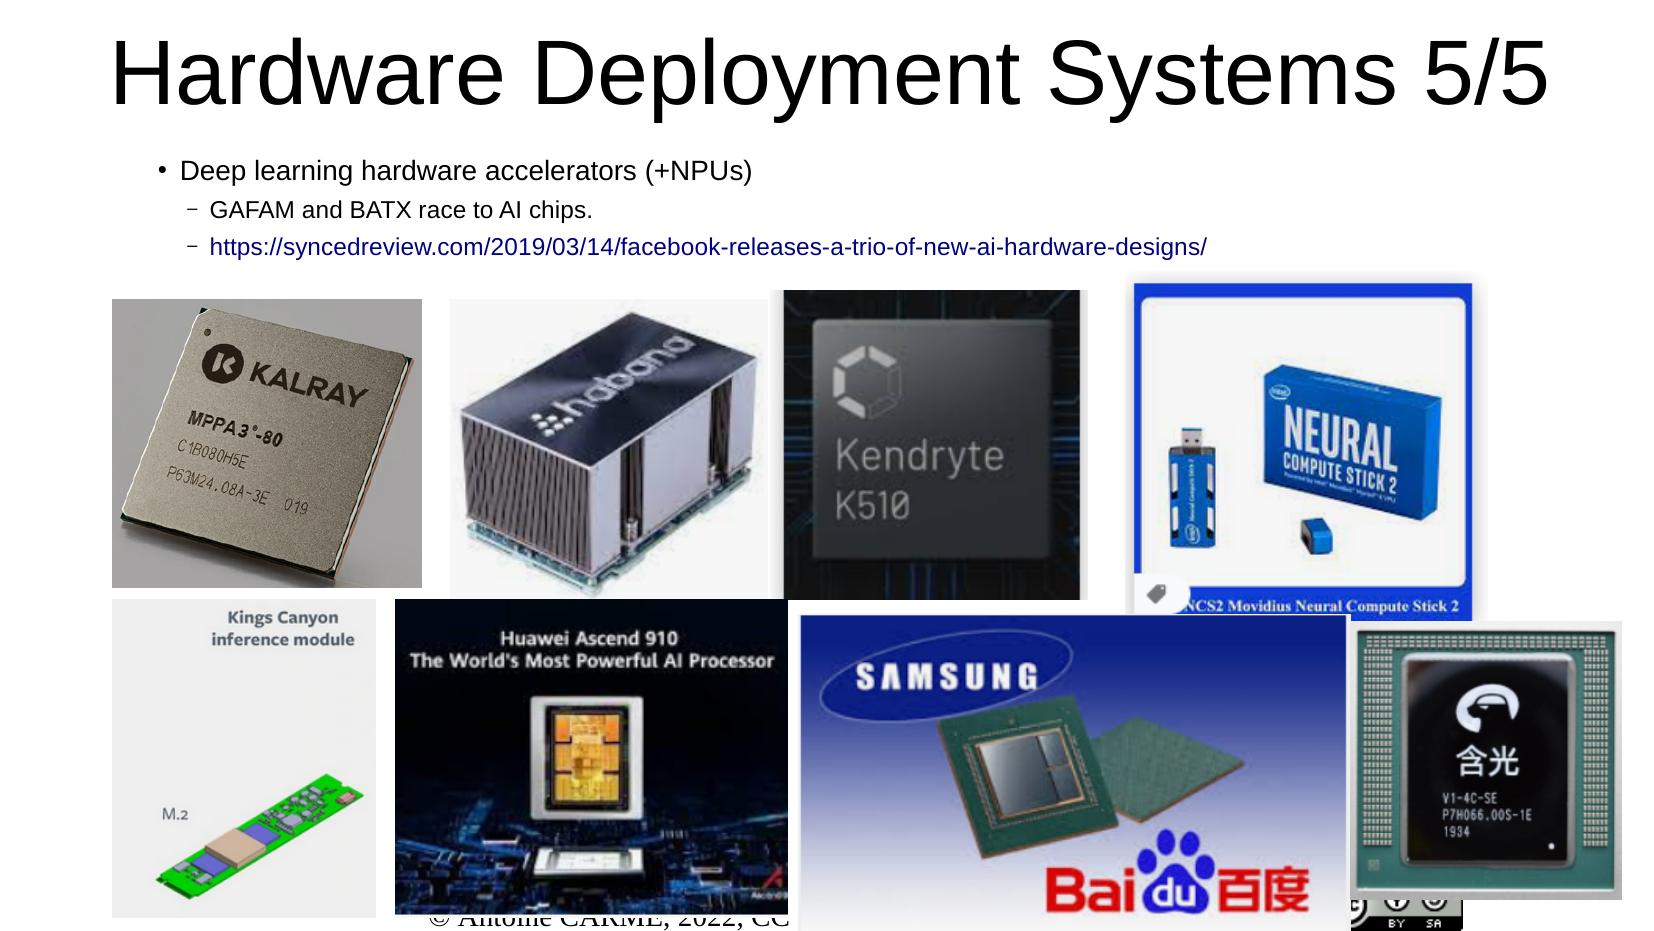

# Hardware Deployment Systems 5/5
Deep learning hardware accelerators (+NPUs)
GAFAM and BATX race to AI chips.
https://syncedreview.com/2019/03/14/facebook-releases-a-trio-of-new-ai-hardware-designs/